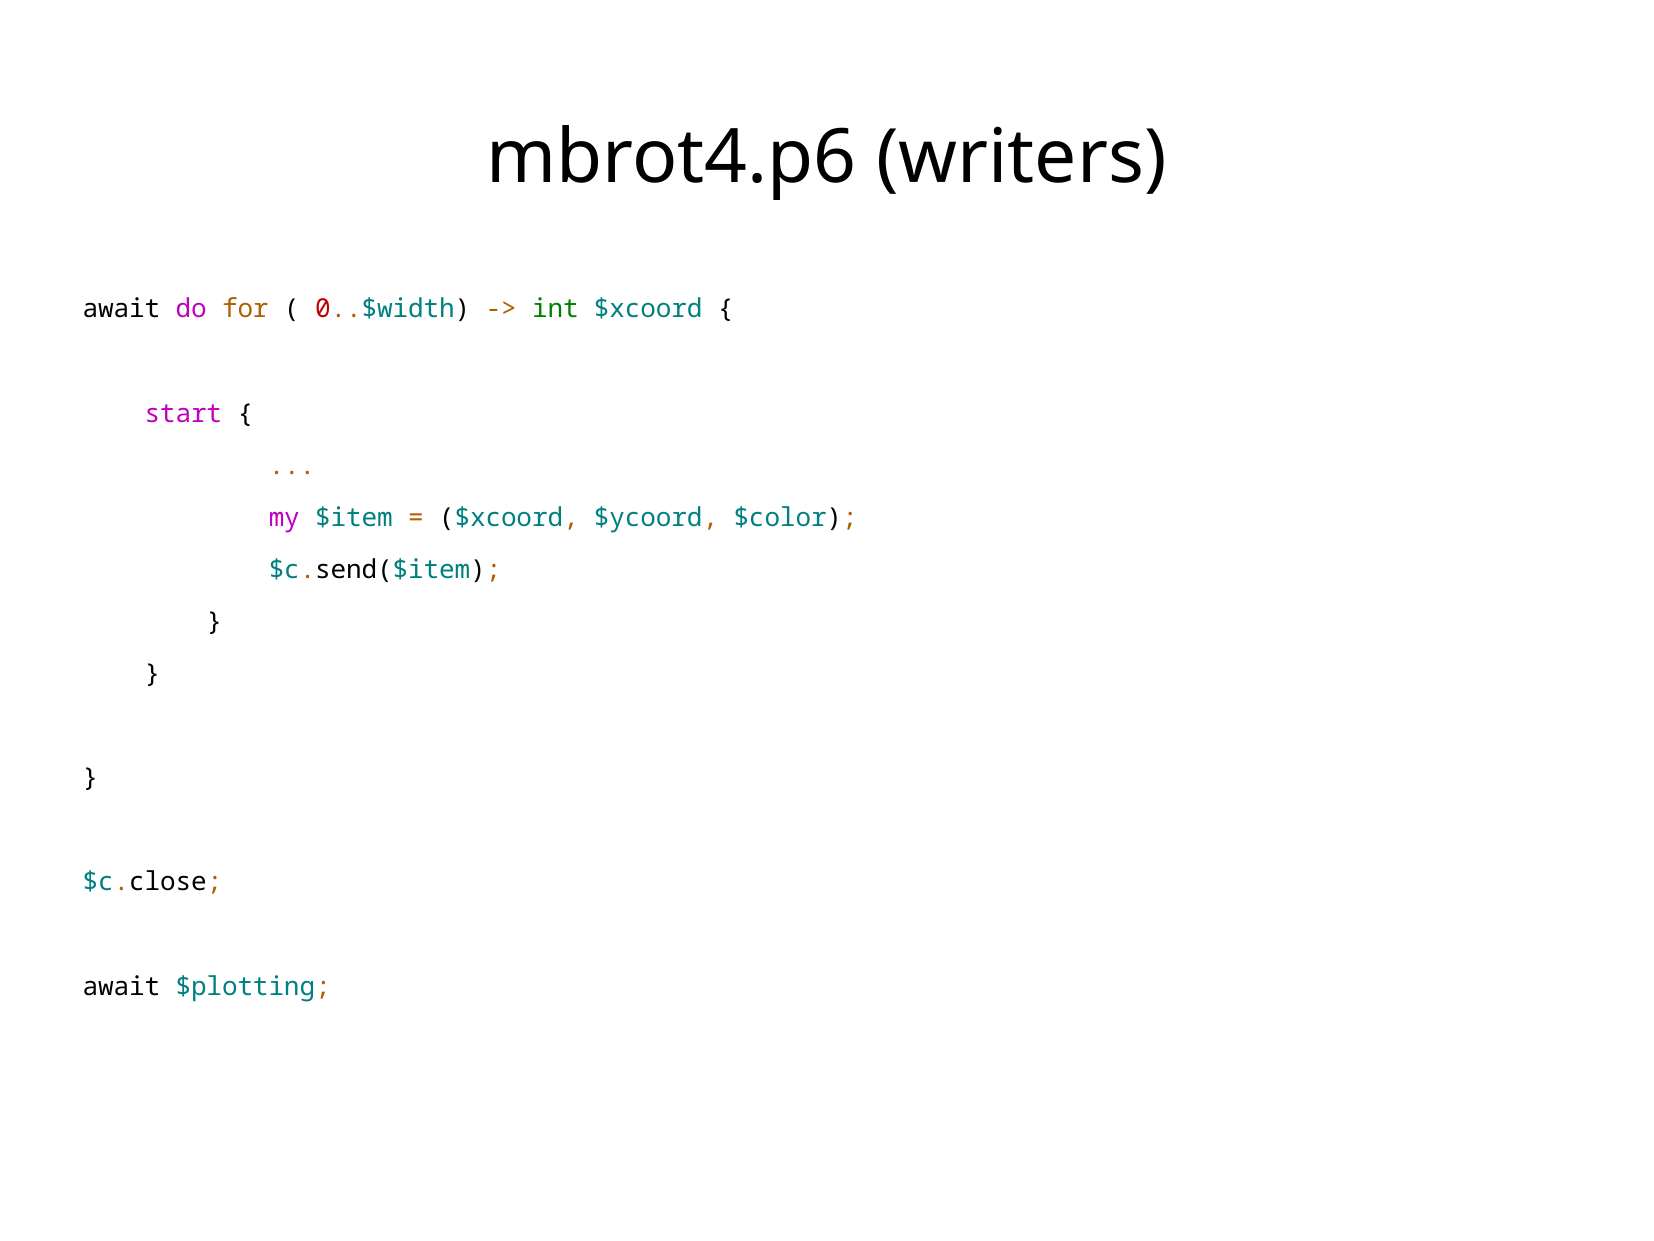

# mbrot4.p6 (writers)
await do for ( 0..$width) -> int $xcoord {
 start {
 ...
 my $item = ($xcoord, $ycoord, $color);
 $c.send($item);
 }
 }
}
$c.close;
await $plotting;